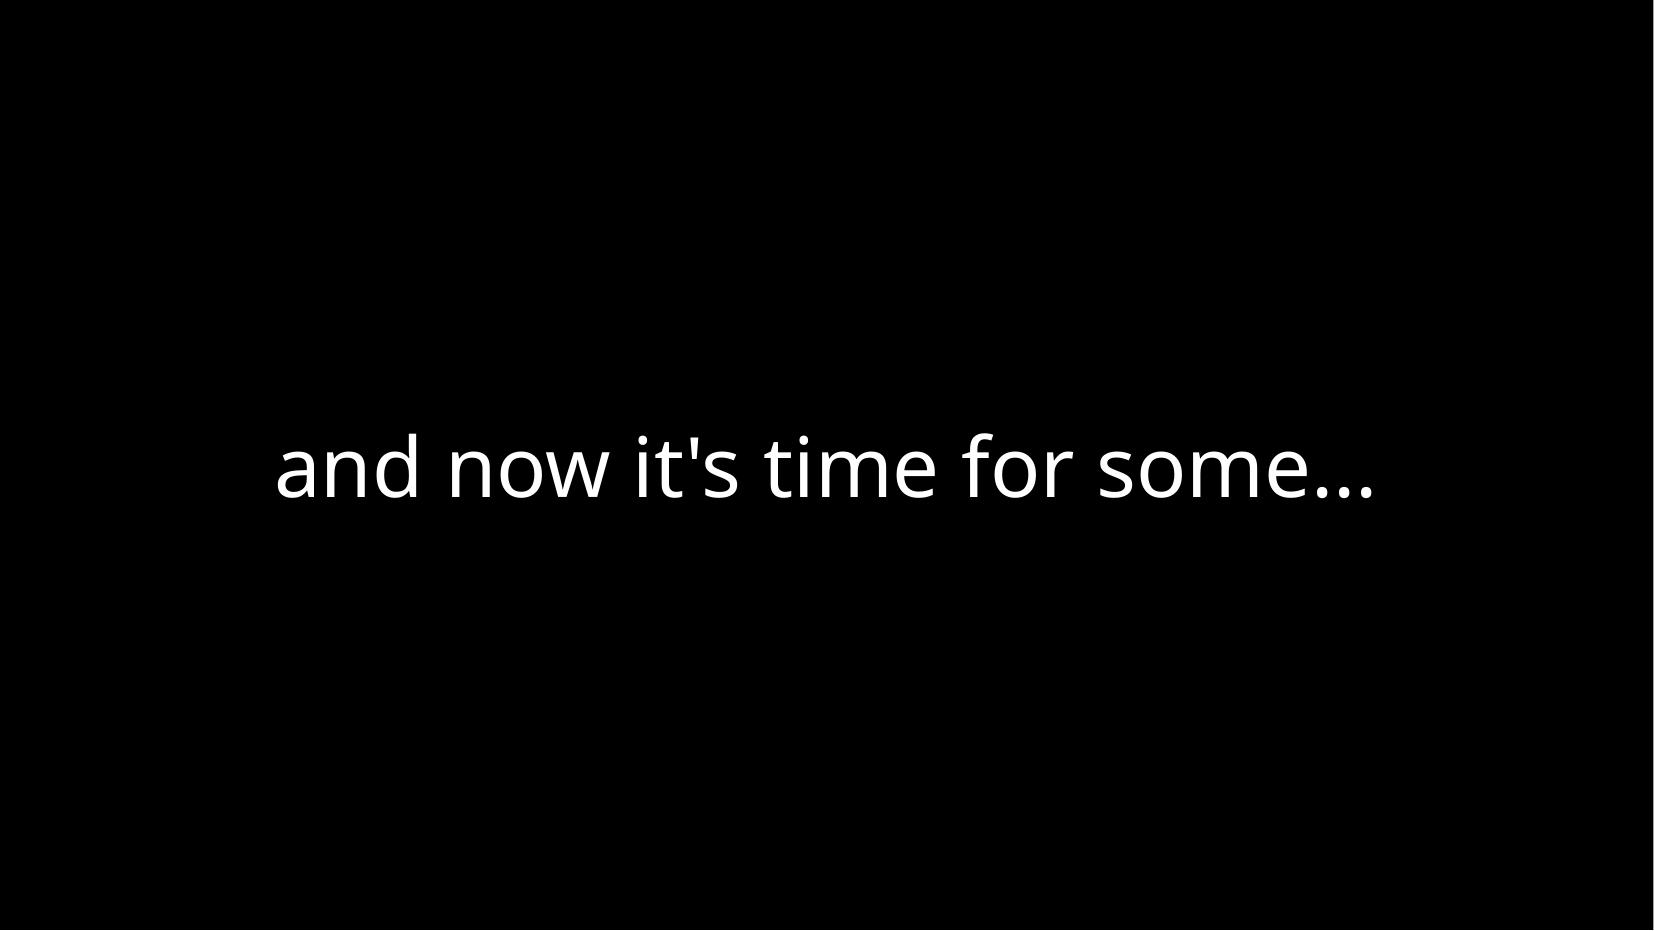

# and now it's time for some...